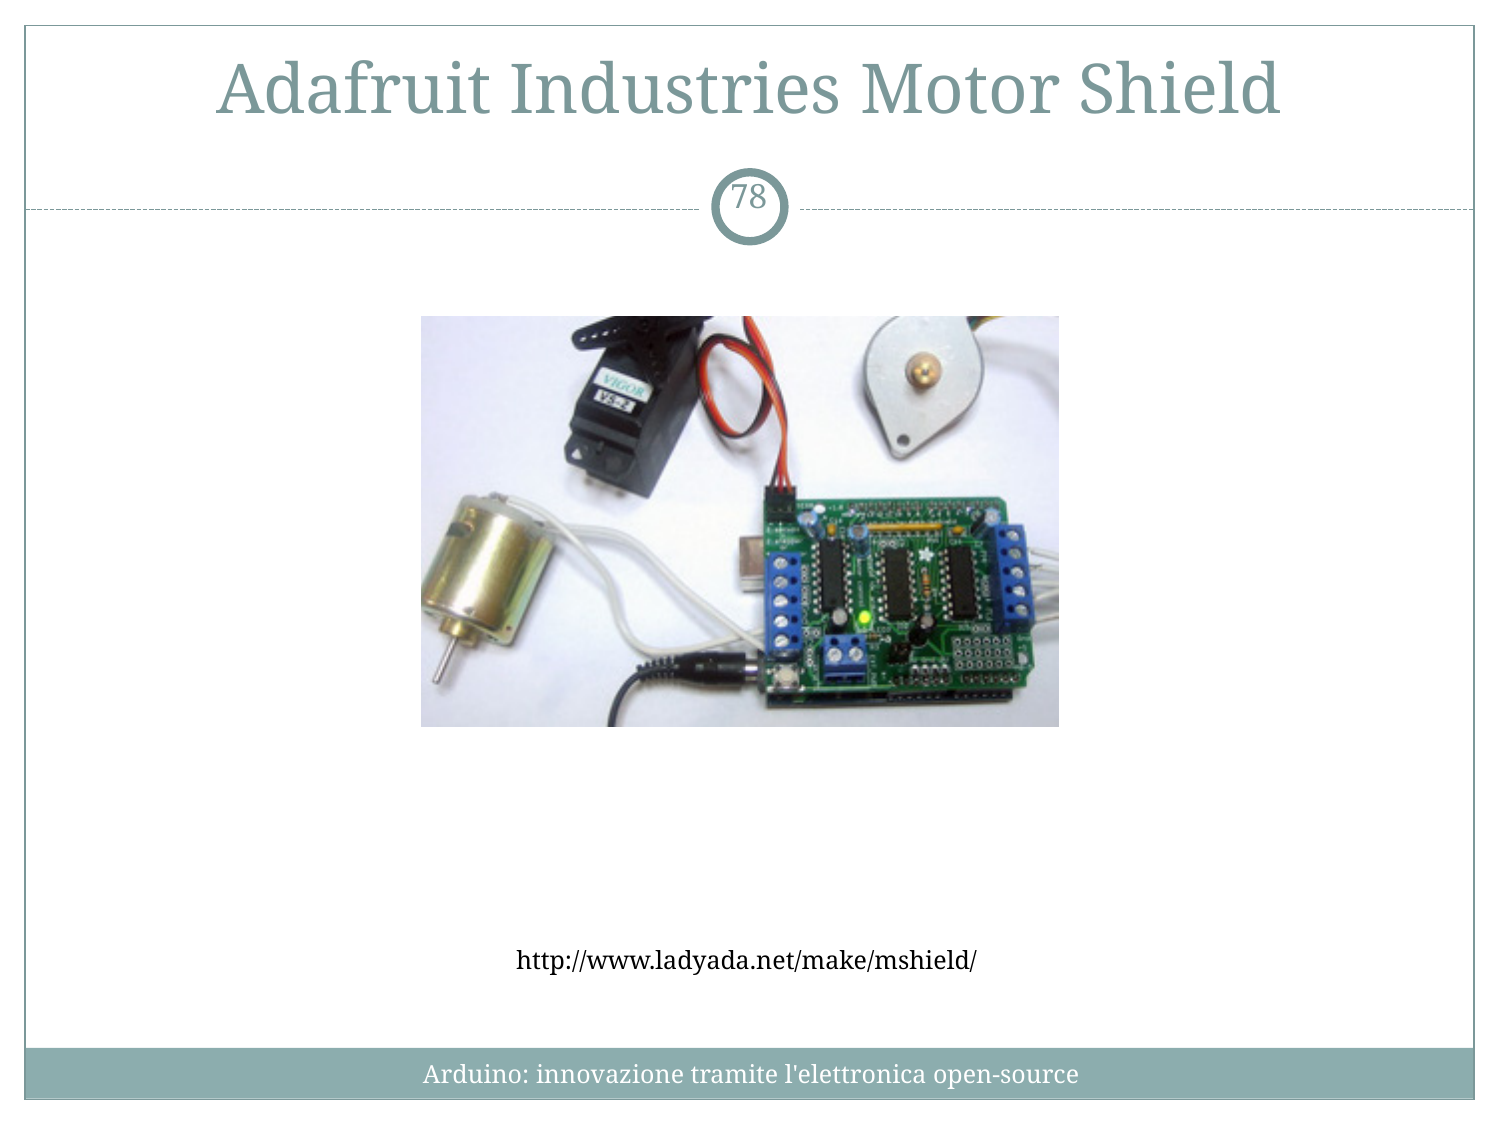

# Adafruit Industries Motor Shield
http://www.ladyada.net/make/mshield/
Arduino: innovazione tramite l'elettronica open-source